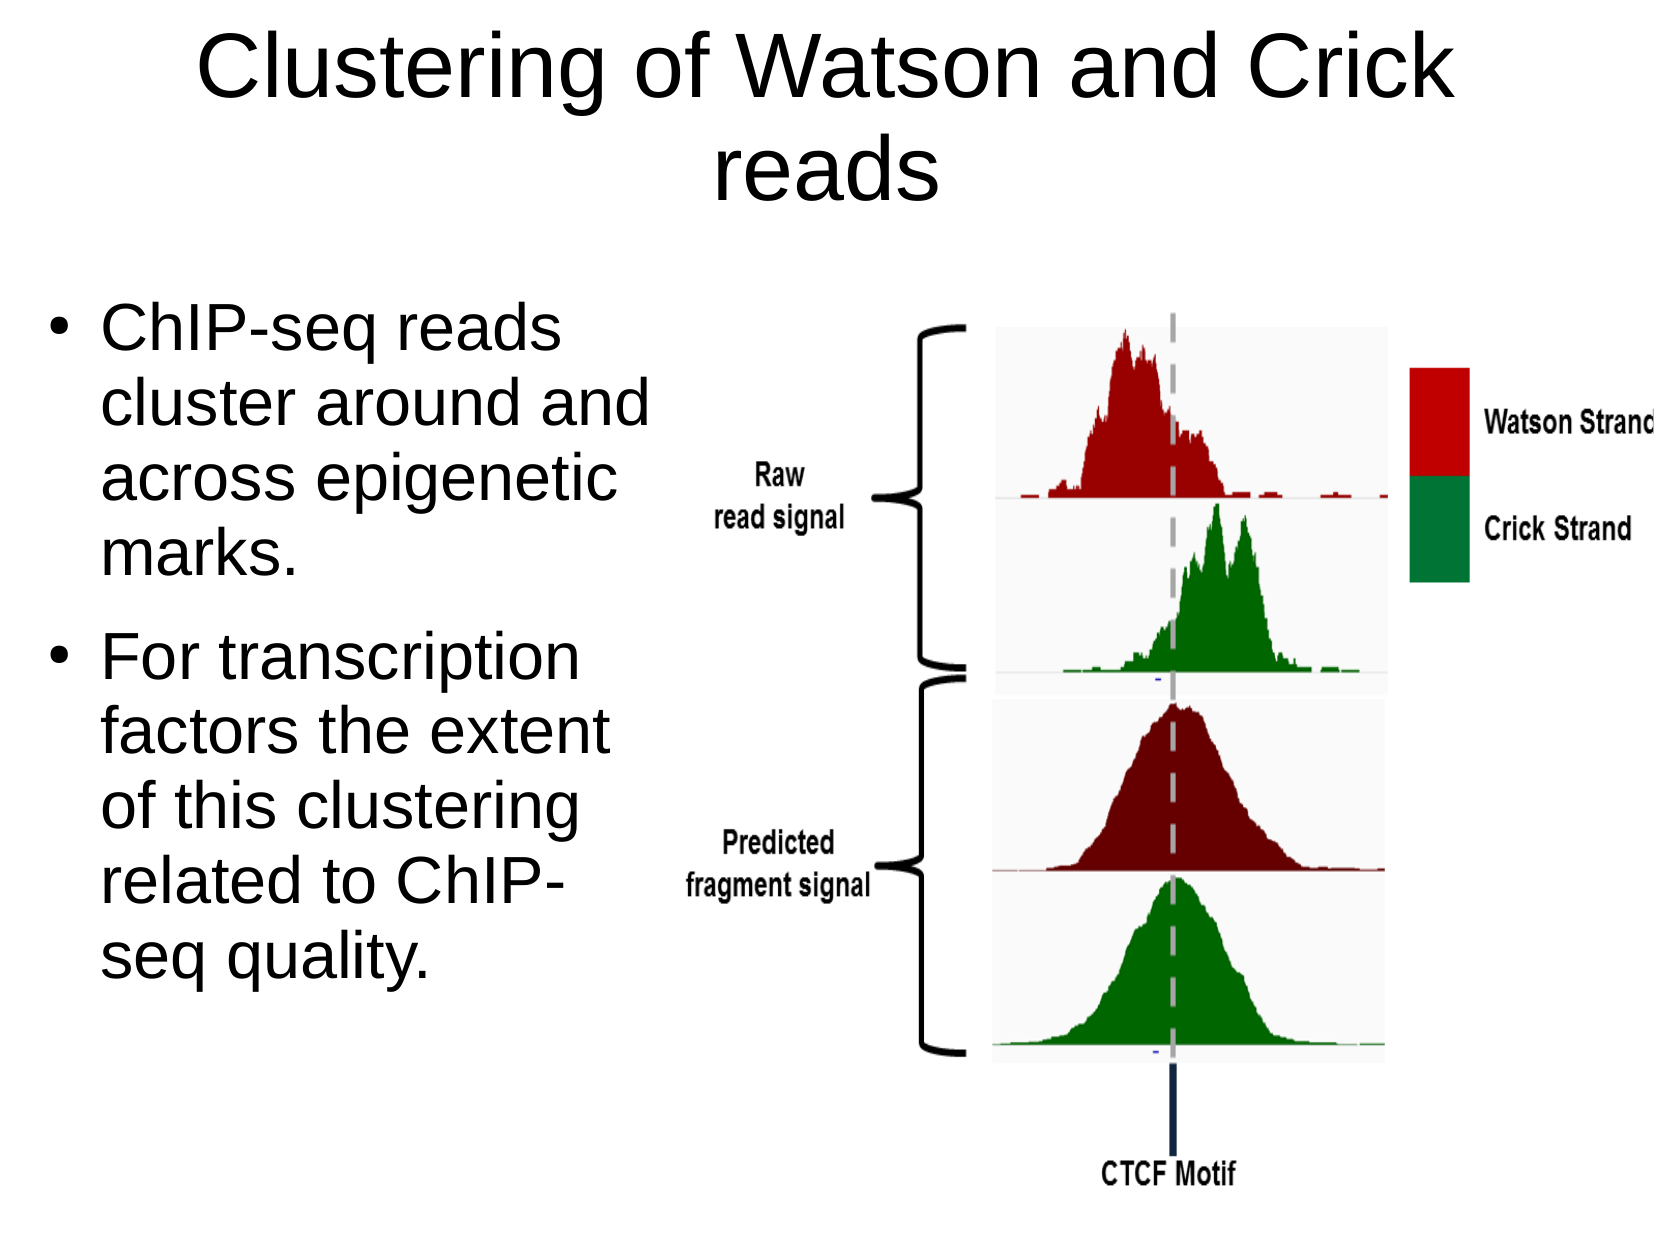

# Clustering of Watson and Crick reads
ChIP-seq reads cluster around and across epigenetic marks.
For transcription factors the extent of this clustering related to ChIP-seq quality.